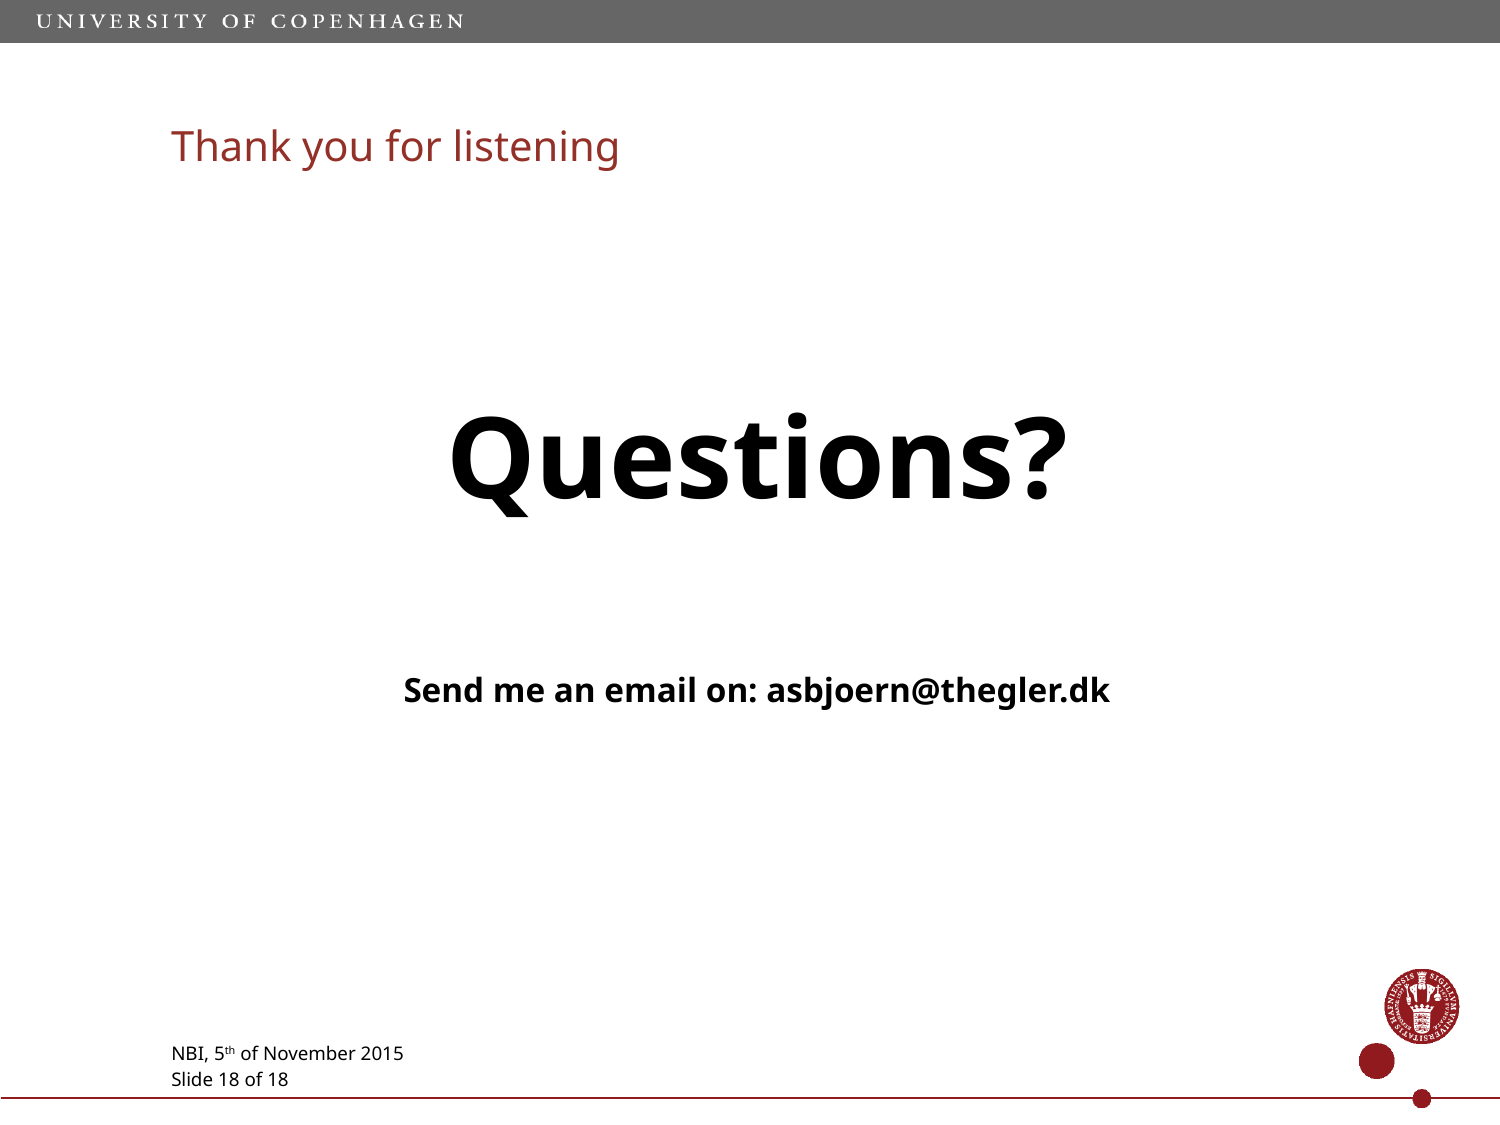

# Thank you for listening
Questions?
Send me an email on: asbjoern@thegler.dk
NBI, 5th of November 2015
Slide of 18